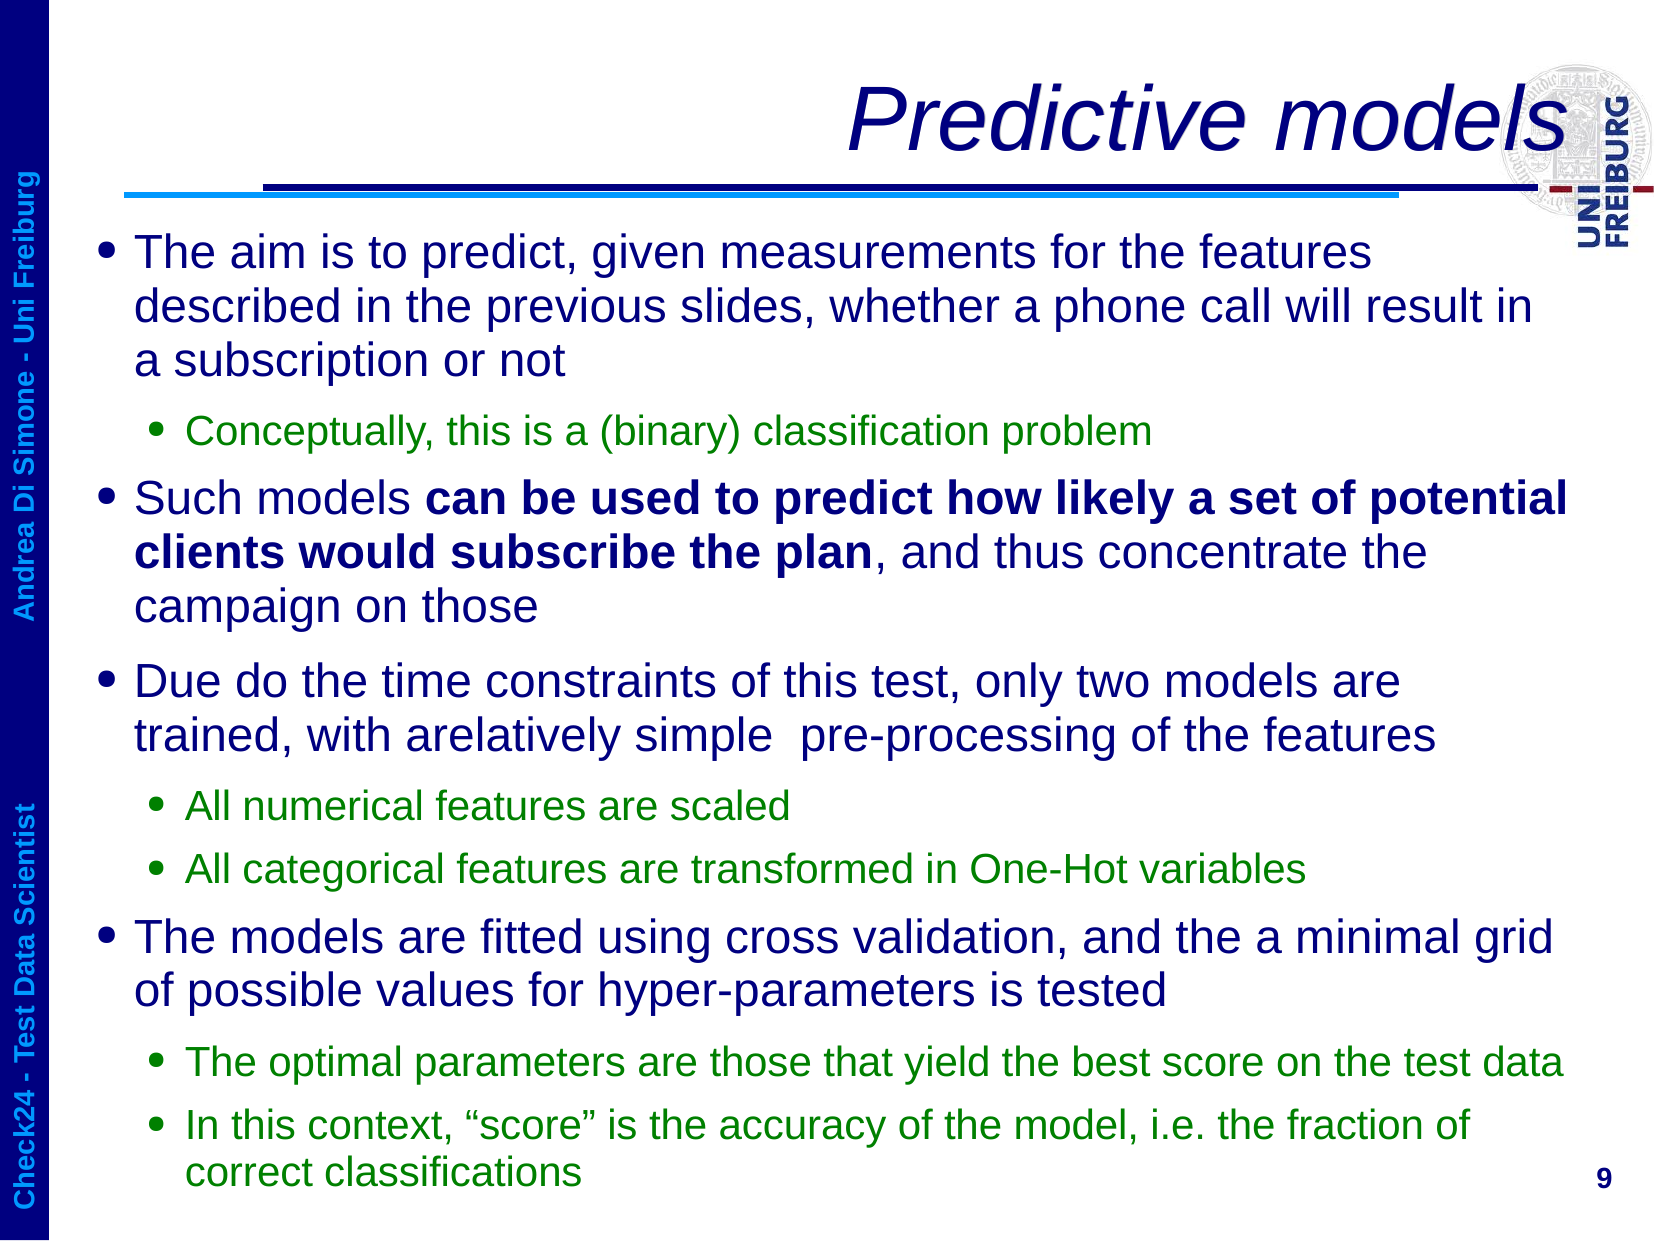

# Predictive models
The aim is to predict, given measurements for the features described in the previous slides, whether a phone call will result in a subscription or not
Conceptually, this is a (binary) classification problem
Such models can be used to predict how likely a set of potential clients would subscribe the plan, and thus concentrate the campaign on those
Due do the time constraints of this test, only two models are trained, with arelatively simple pre-processing of the features
All numerical features are scaled
All categorical features are transformed in One-Hot variables
The models are fitted using cross validation, and the a minimal grid of possible values for hyper-parameters is tested
The optimal parameters are those that yield the best score on the test data
In this context, “score” is the accuracy of the model, i.e. the fraction of correct classifications
Andrea Di Simone - Uni Freiburg
Check24 - Test Data Scientist
9